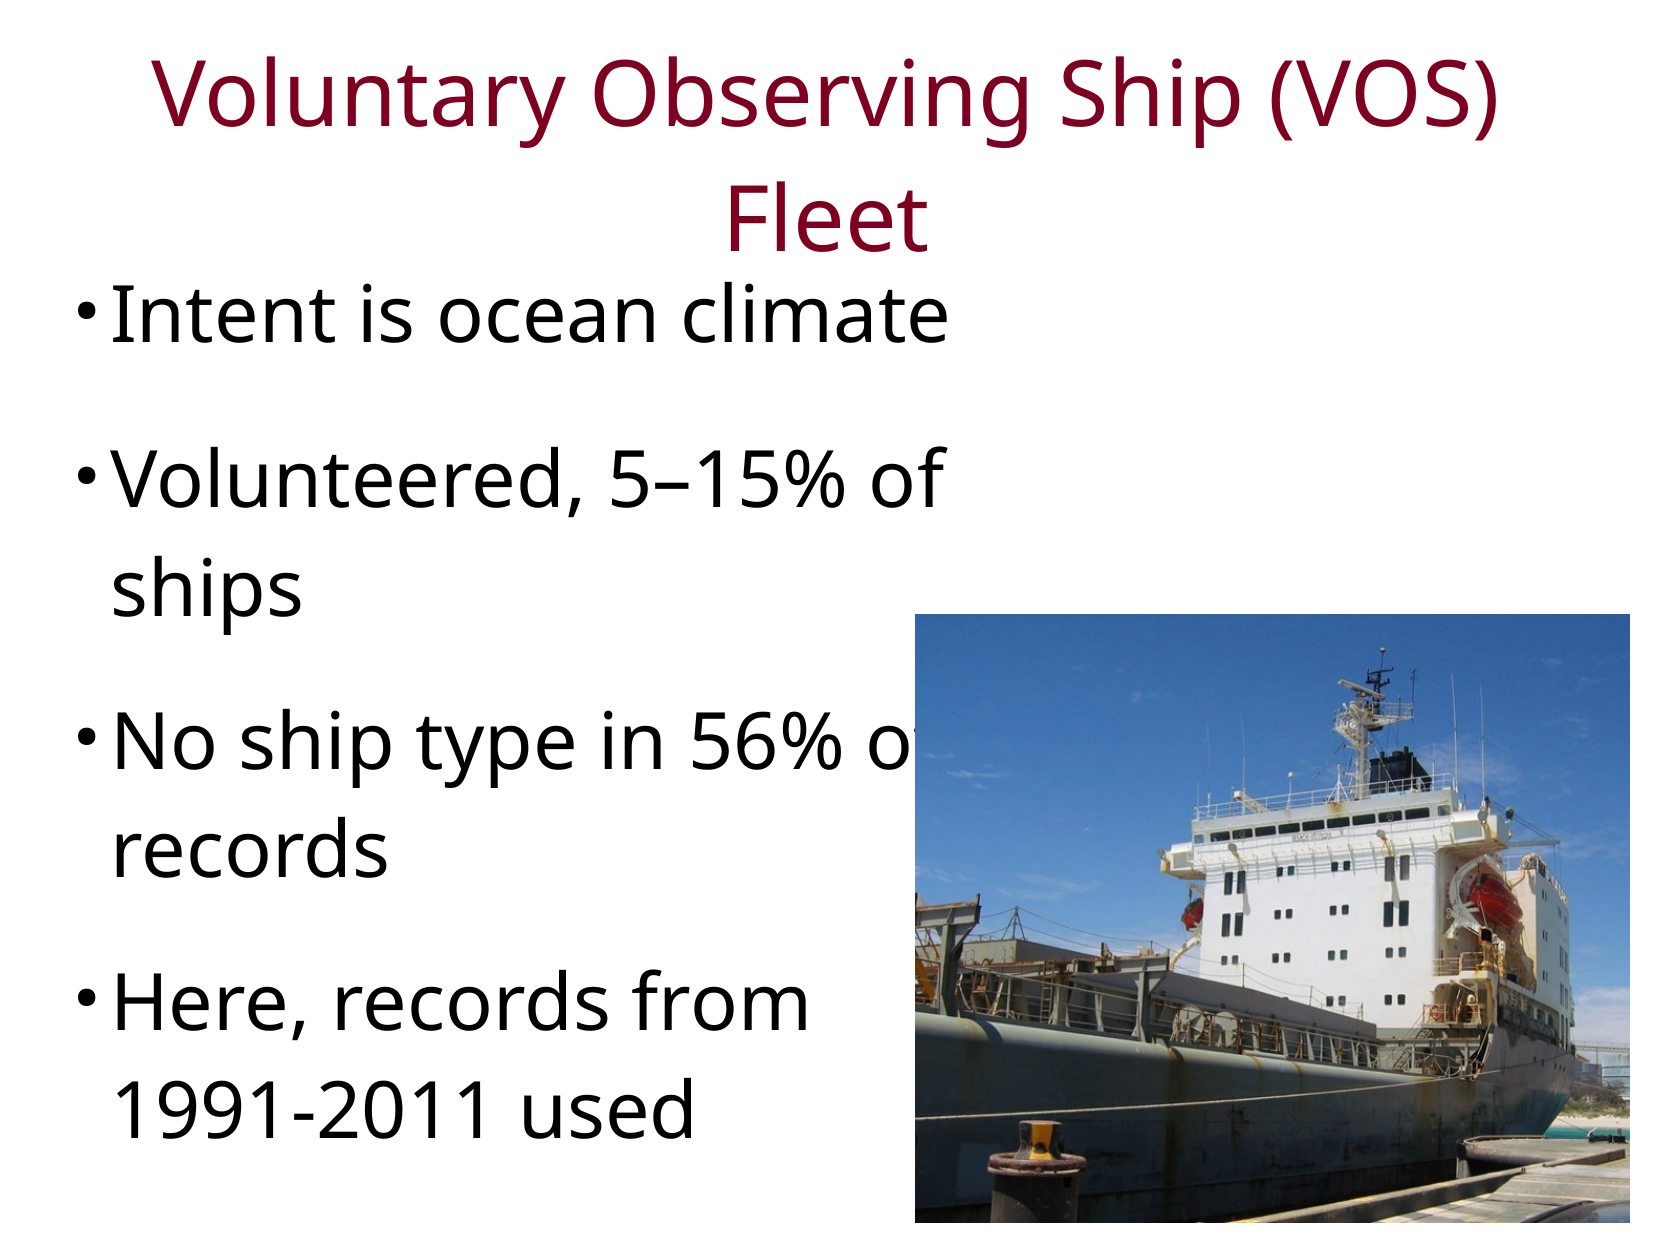

# Voluntary Observing Ship (VOS) Fleet
Intent is ocean climate
Volunteered, 5–15% of ships
No ship type in 56% of records
Here, records from
1991-2011 used